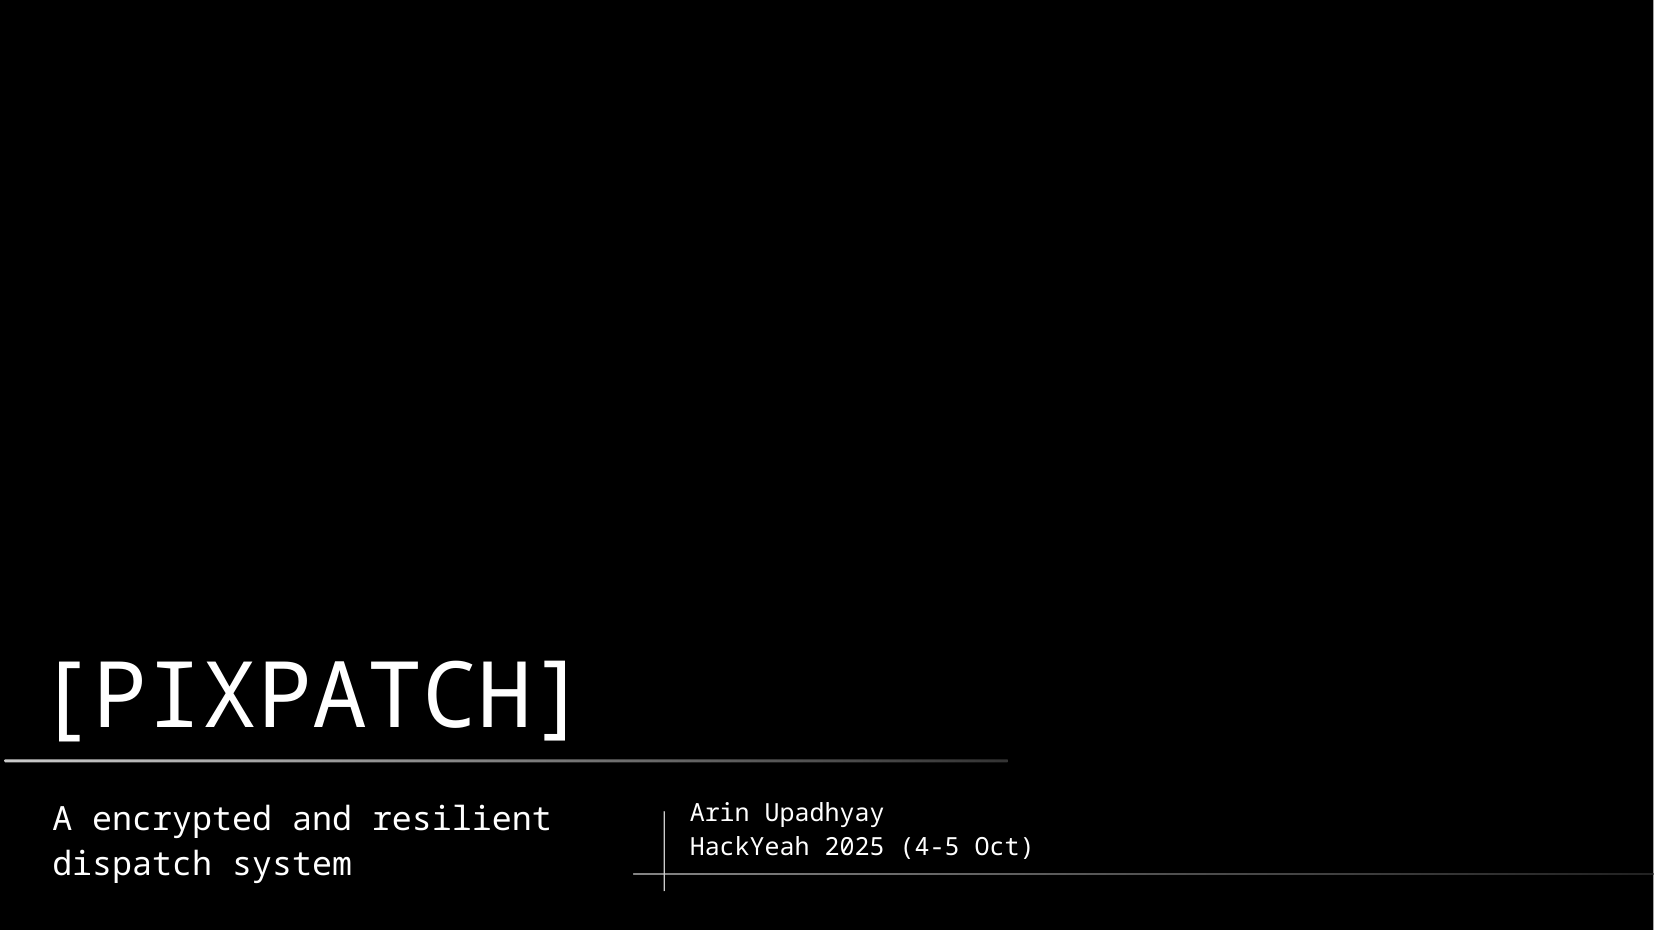

# [PIXPATCH]
A encrypted and resilient dispatch system
Arin Upadhyay
HackYeah 2025 (4-5 Oct)